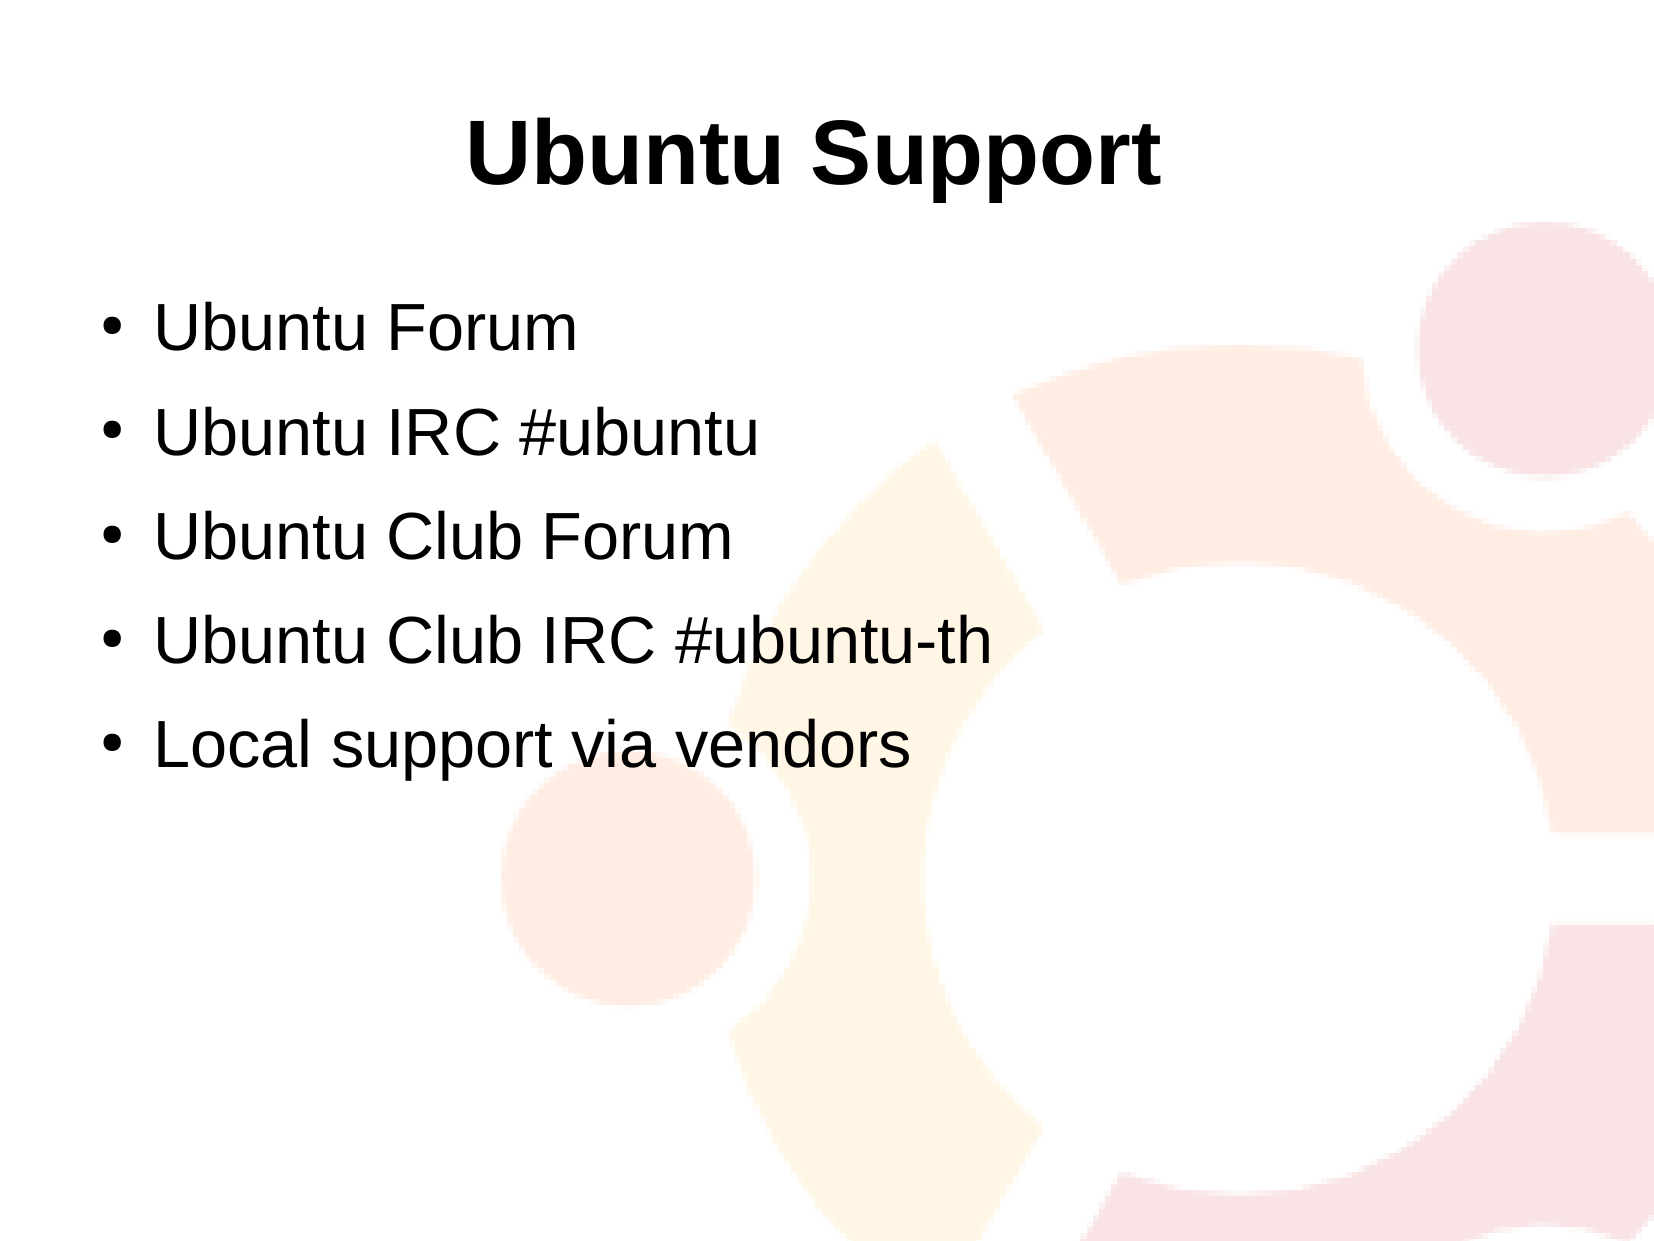

# Ubuntu Support
Ubuntu Forum
Ubuntu IRC #ubuntu
Ubuntu Club Forum
Ubuntu Club IRC #ubuntu-th
Local support via vendors